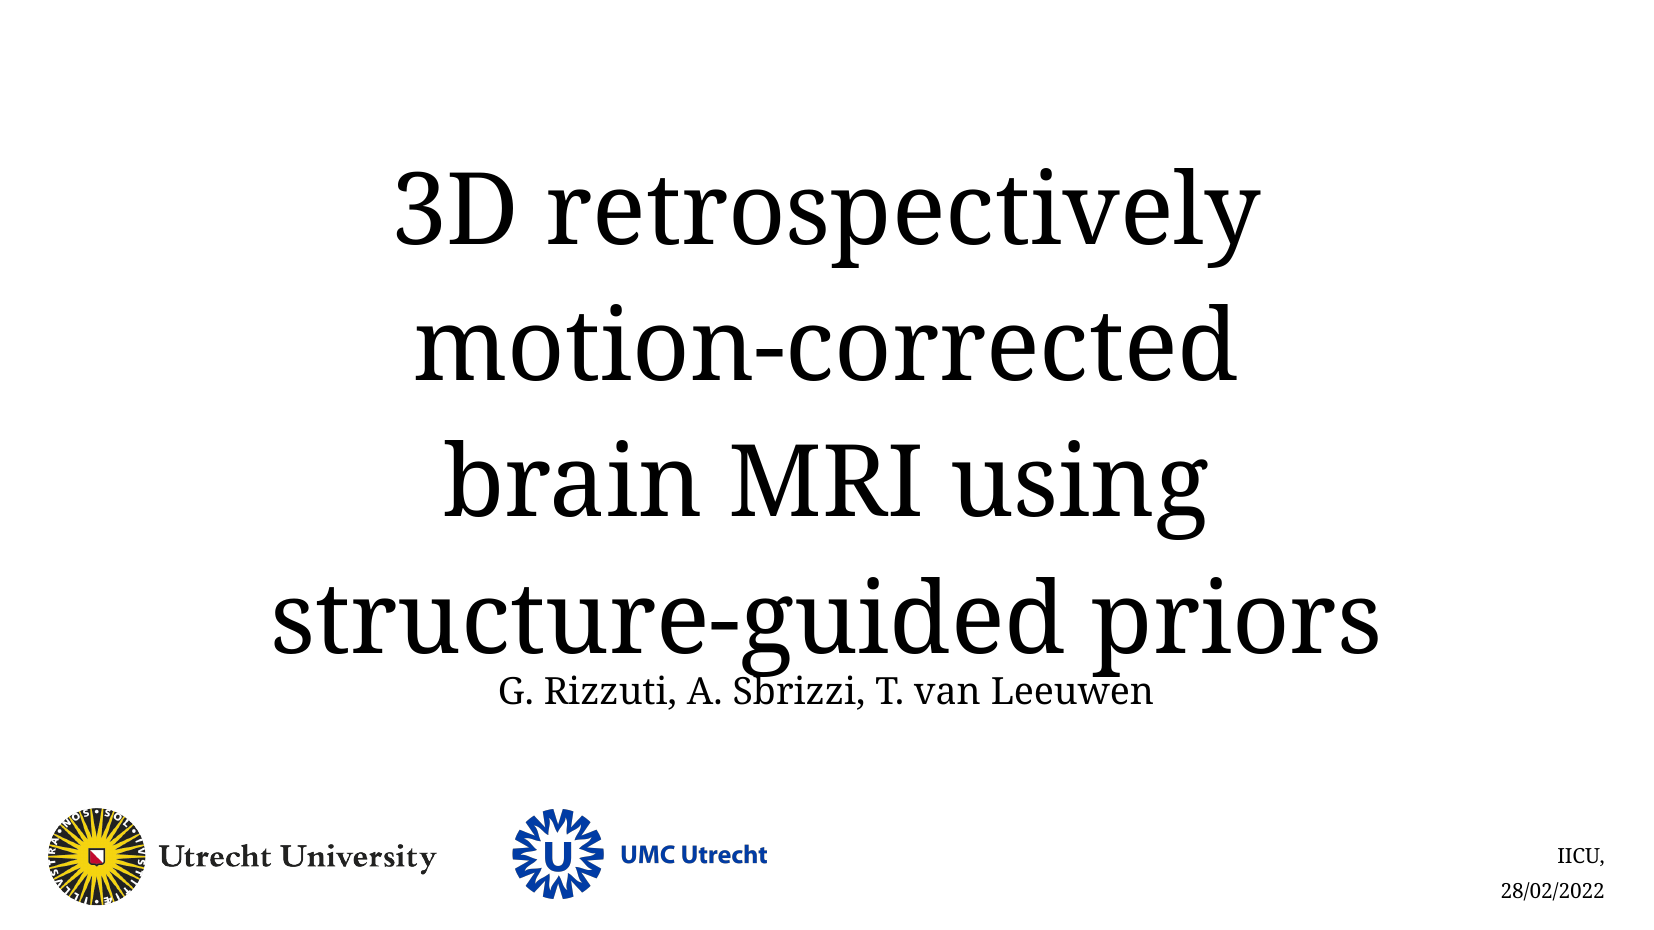

3D retrospectively
motion-corrected
brain MRI using
structure-guided priors
G. Rizzuti, A. Sbrizzi, T. van Leeuwen
IICU,
28/02/2022